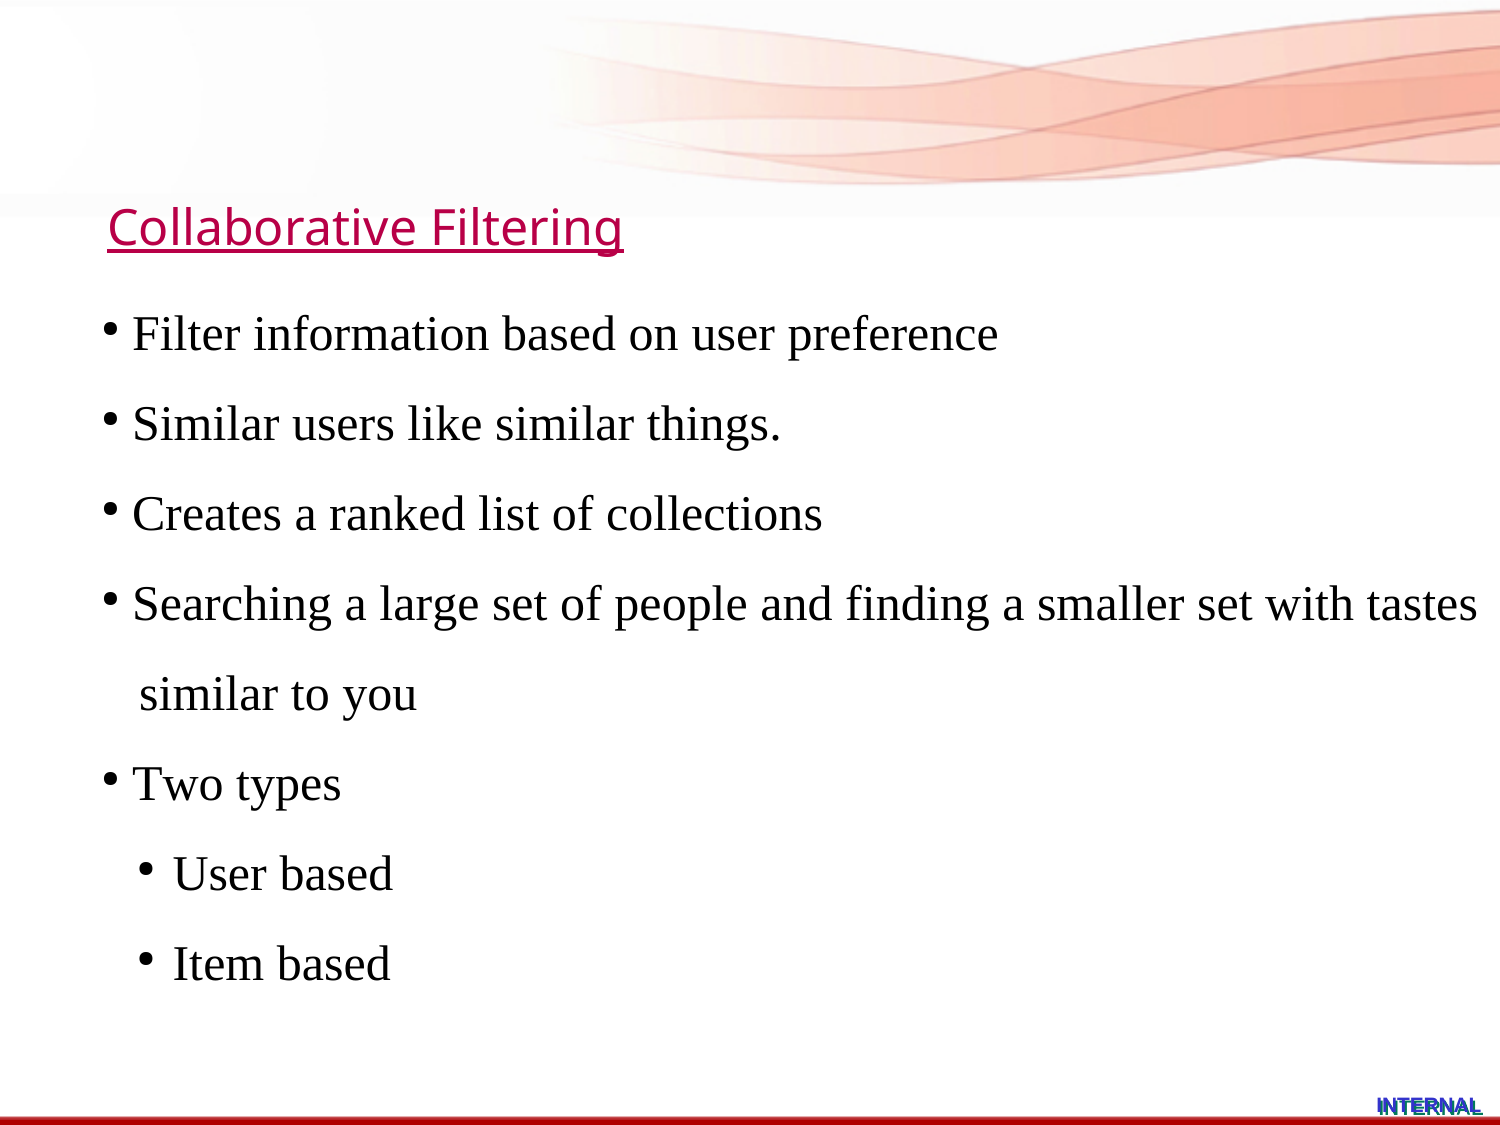

Collaborative Filtering
 Filter information based on user preference
 Similar users like similar things.
 Creates a ranked list of collections
 Searching a large set of people and finding a smaller set with tastes similar to you
 Two types
User based
Item based